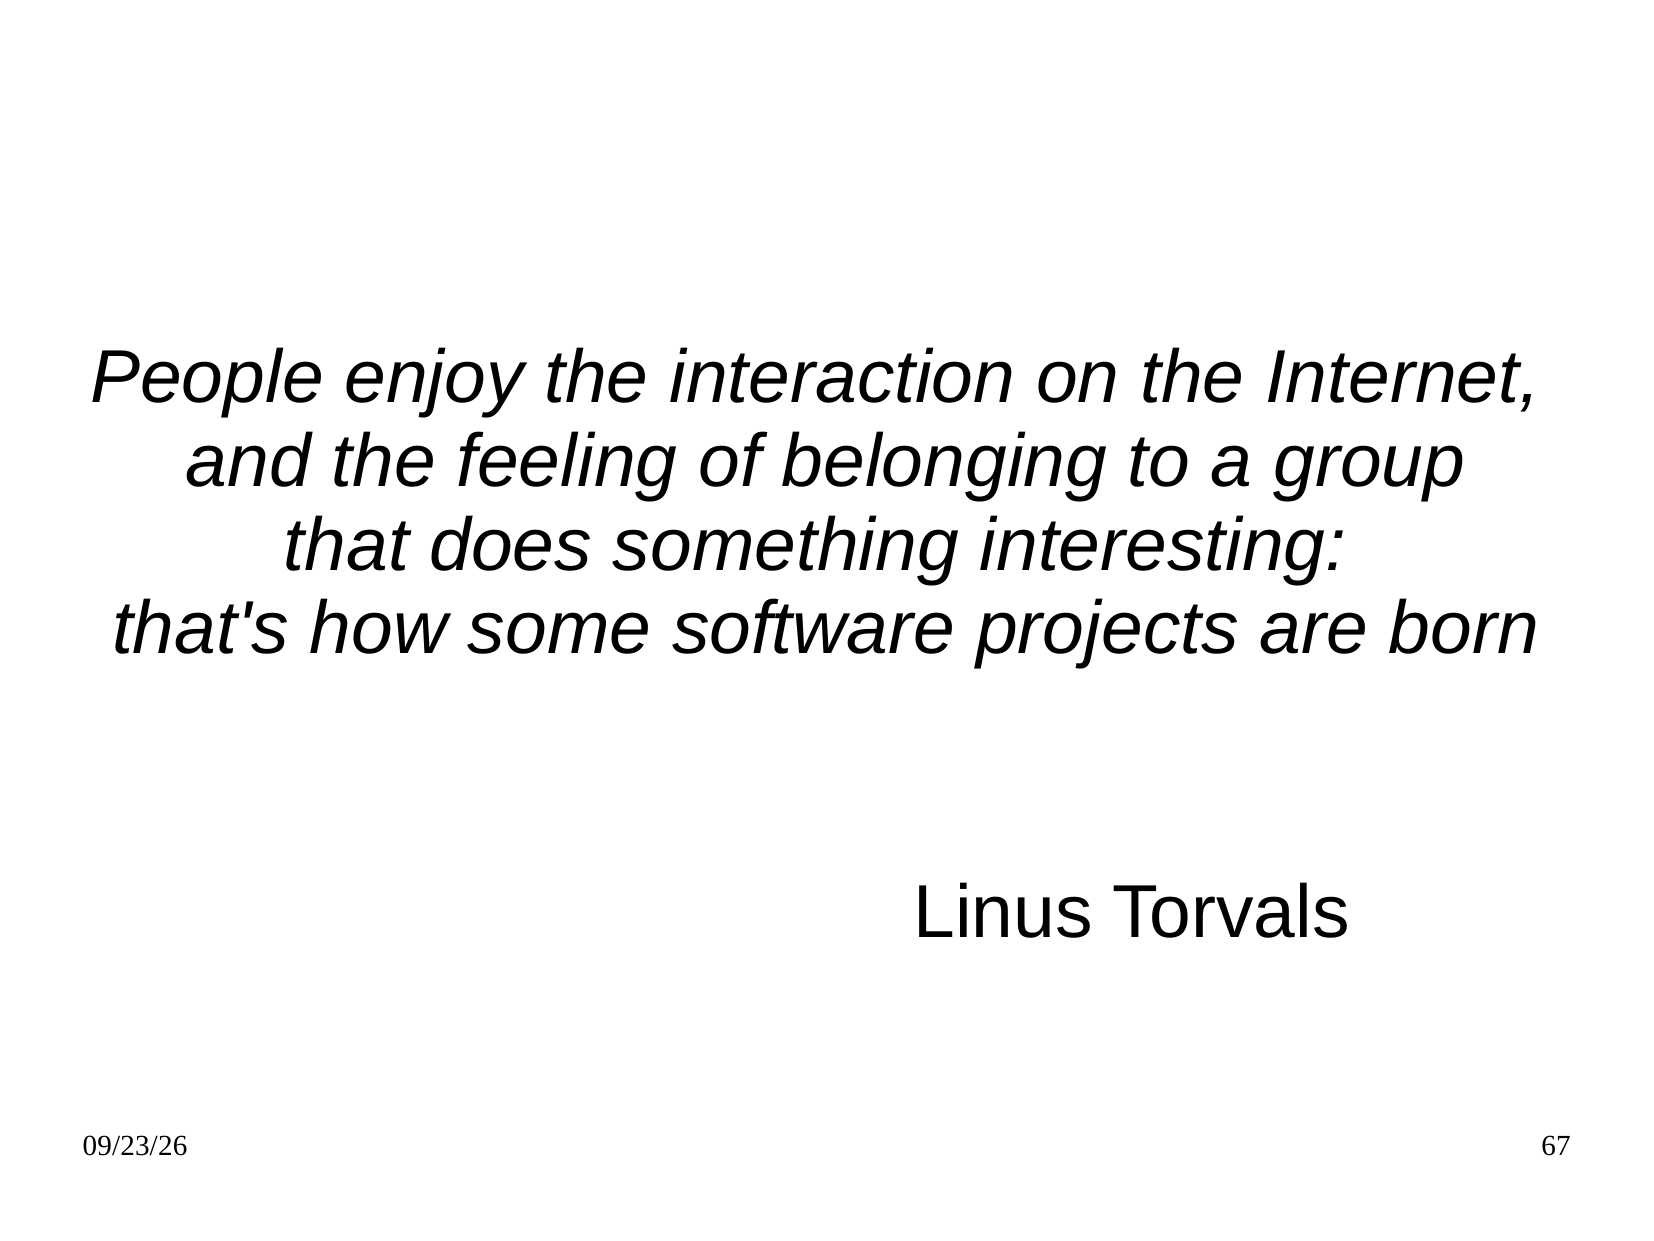

# People enjoy the interaction on the Internet, and the feeling of belonging to a group that does something interesting: that's how some software projects are born
Linus Torvals
67